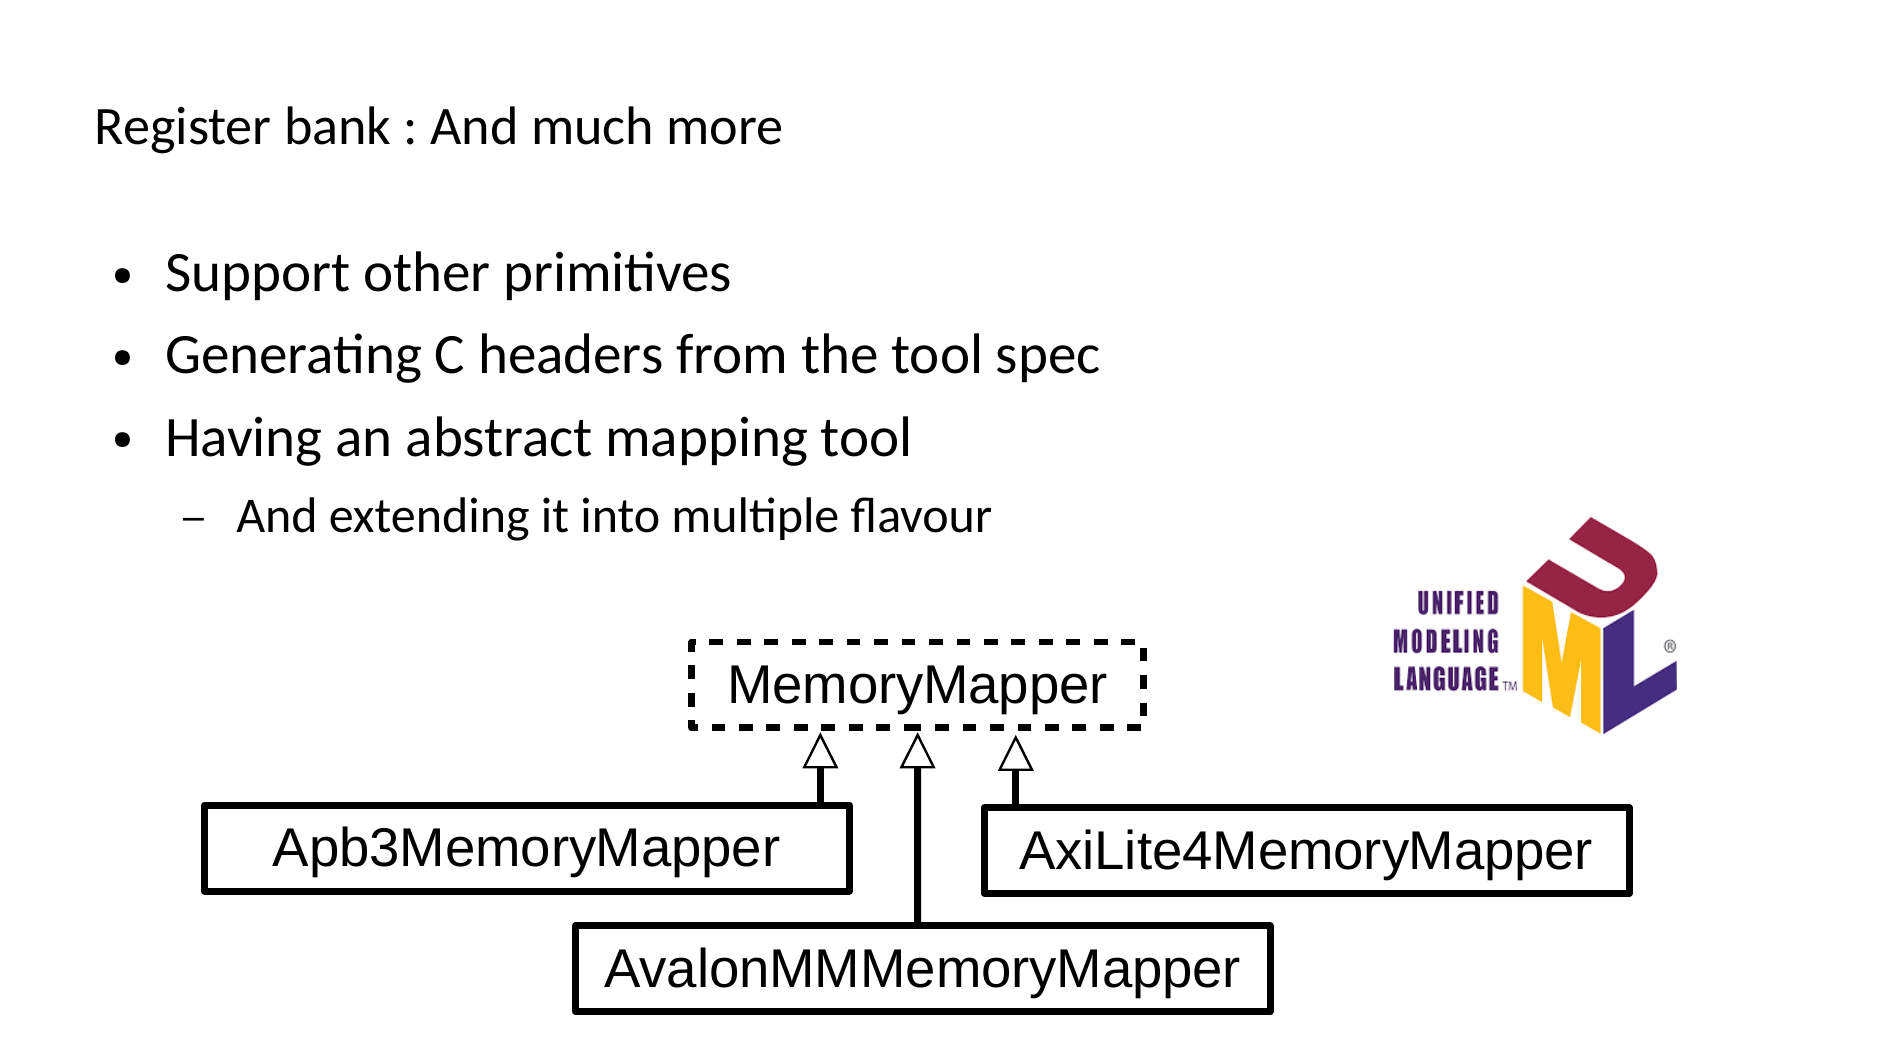

# Register bank : And much more
Support other primitives
Generating C headers from the tool spec
Having an abstract mapping tool
And extending it into multiple flavour